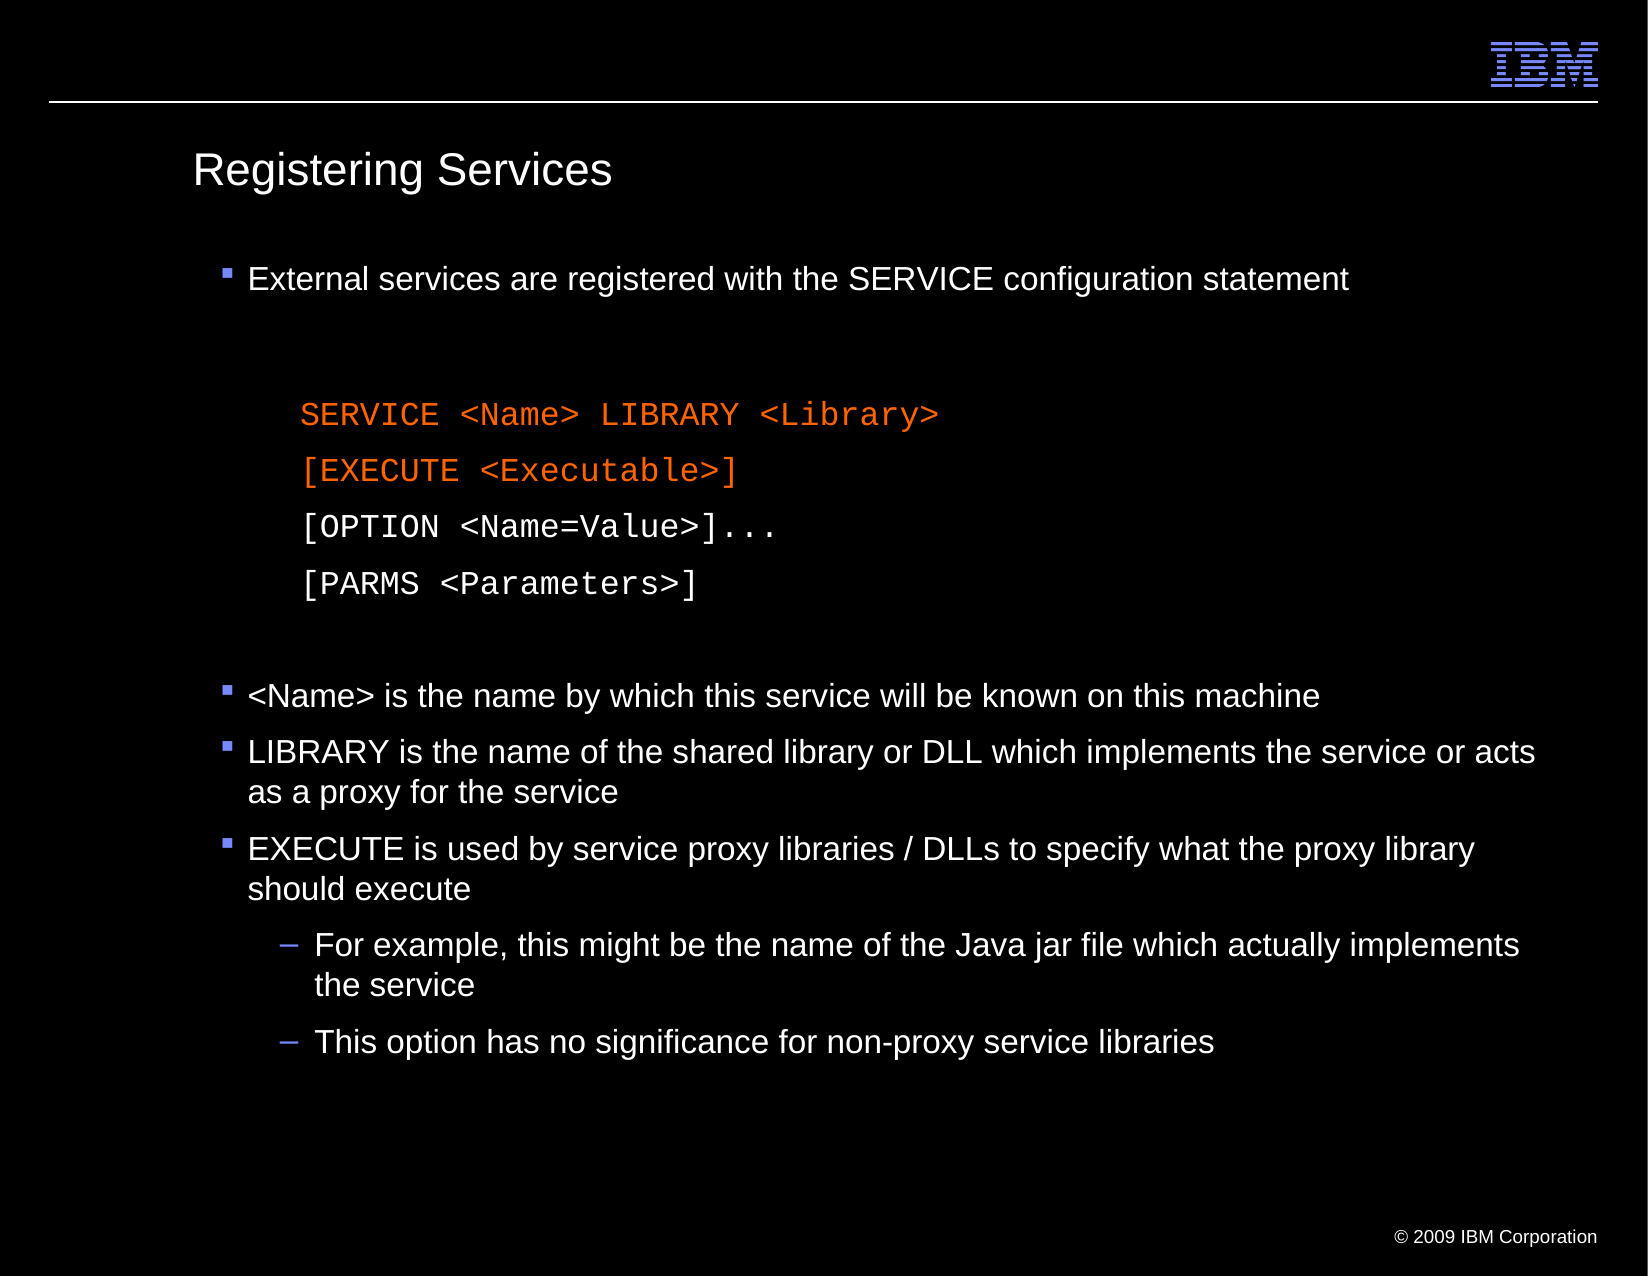

# Registering Services
External services are registered with the SERVICE configuration statement
 SERVICE <Name> LIBRARY <Library>
 [EXECUTE <Executable>]
 [OPTION <Name=Value>]...
 [PARMS <Parameters>]
<Name> is the name by which this service will be known on this machine
LIBRARY is the name of the shared library or DLL which implements the service or acts as a proxy for the service
EXECUTE is used by service proxy libraries / DLLs to specify what the proxy library should execute
For example, this might be the name of the Java jar file which actually implements the service
This option has no significance for non-proxy service libraries